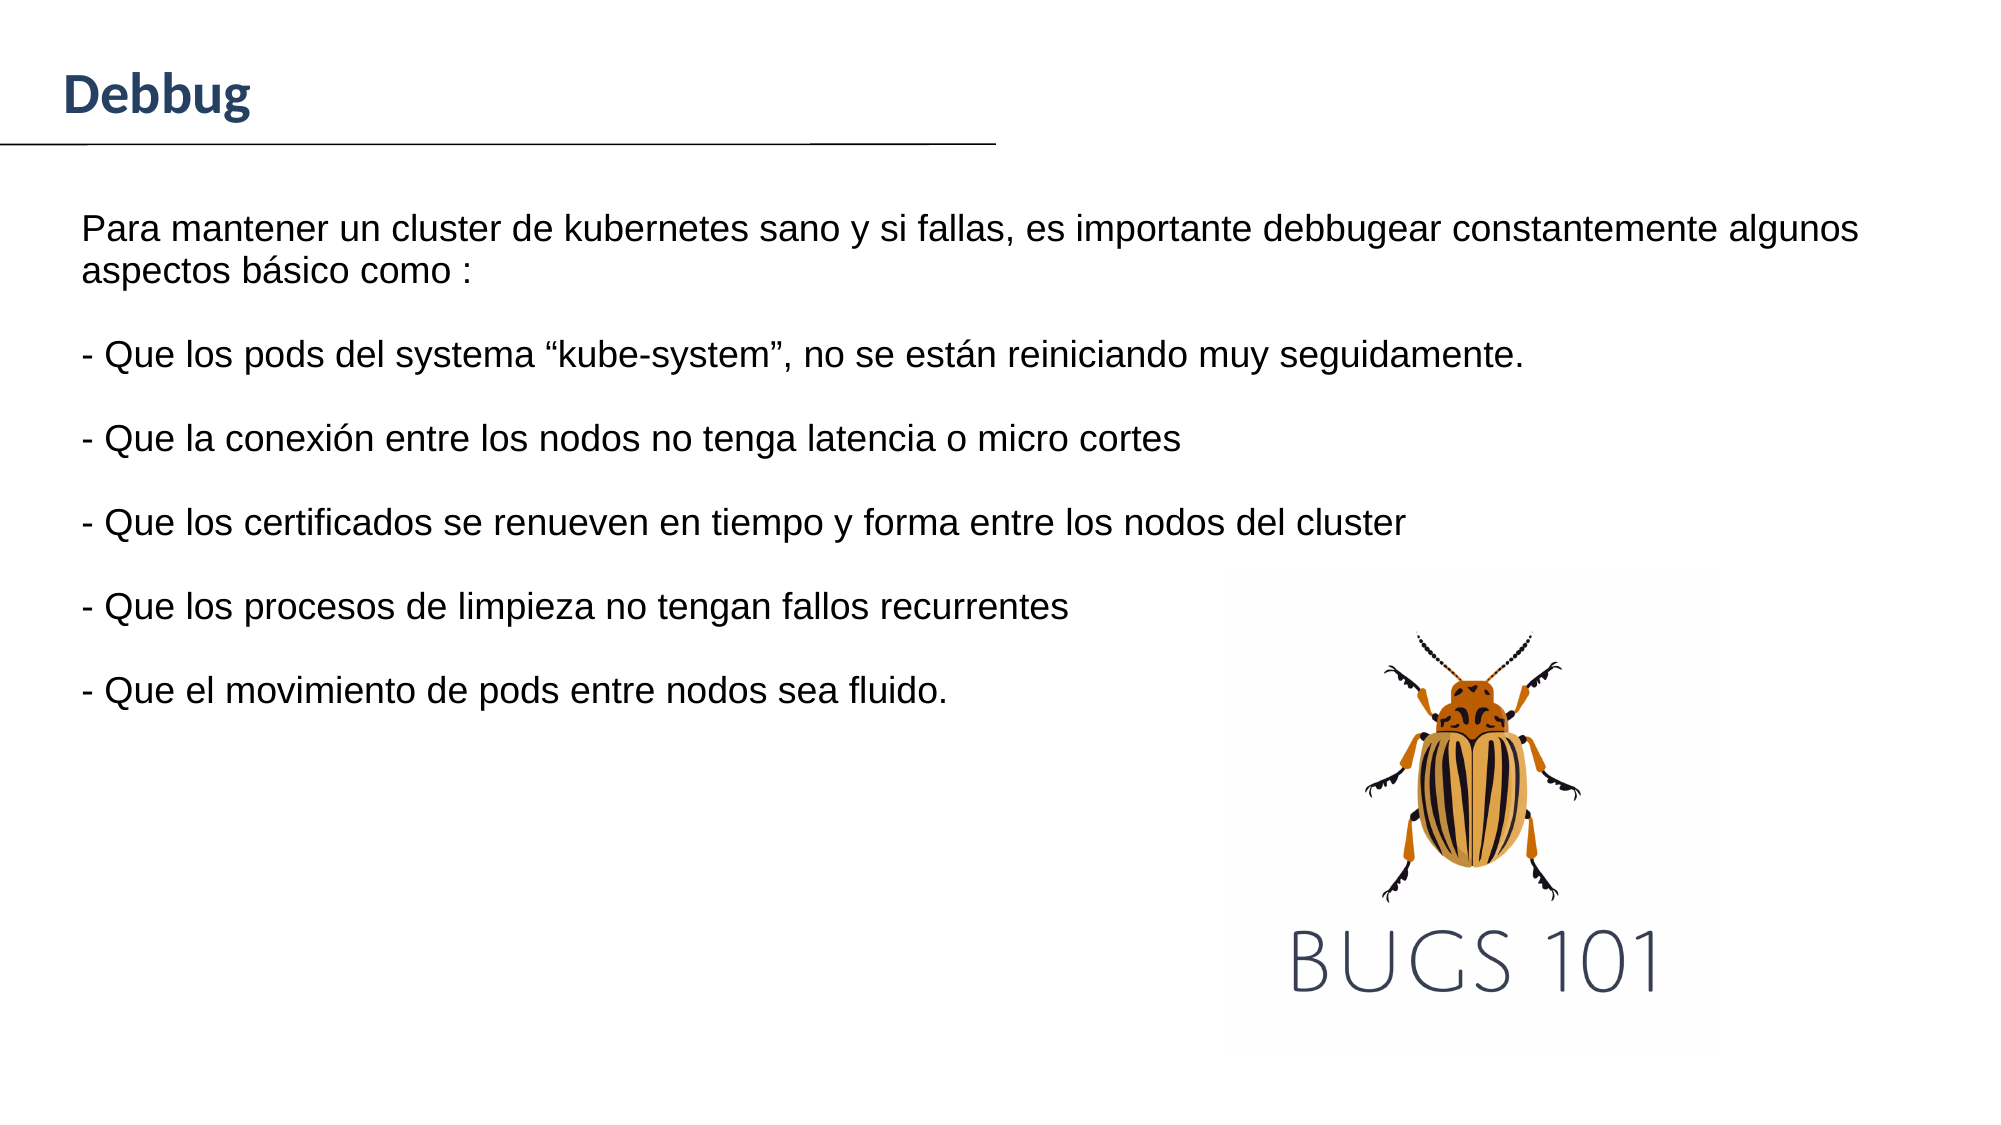

Debbug
Para mantener un cluster de kubernetes sano y si fallas, es importante debbugear constantemente algunos aspectos básico como :
- Que los pods del systema “kube-system”, no se están reiniciando muy seguidamente.
- Que la conexión entre los nodos no tenga latencia o micro cortes
- Que los certificados se renueven en tiempo y forma entre los nodos del cluster
- Que los procesos de limpieza no tengan fallos recurrentes
- Que el movimiento de pods entre nodos sea fluido.